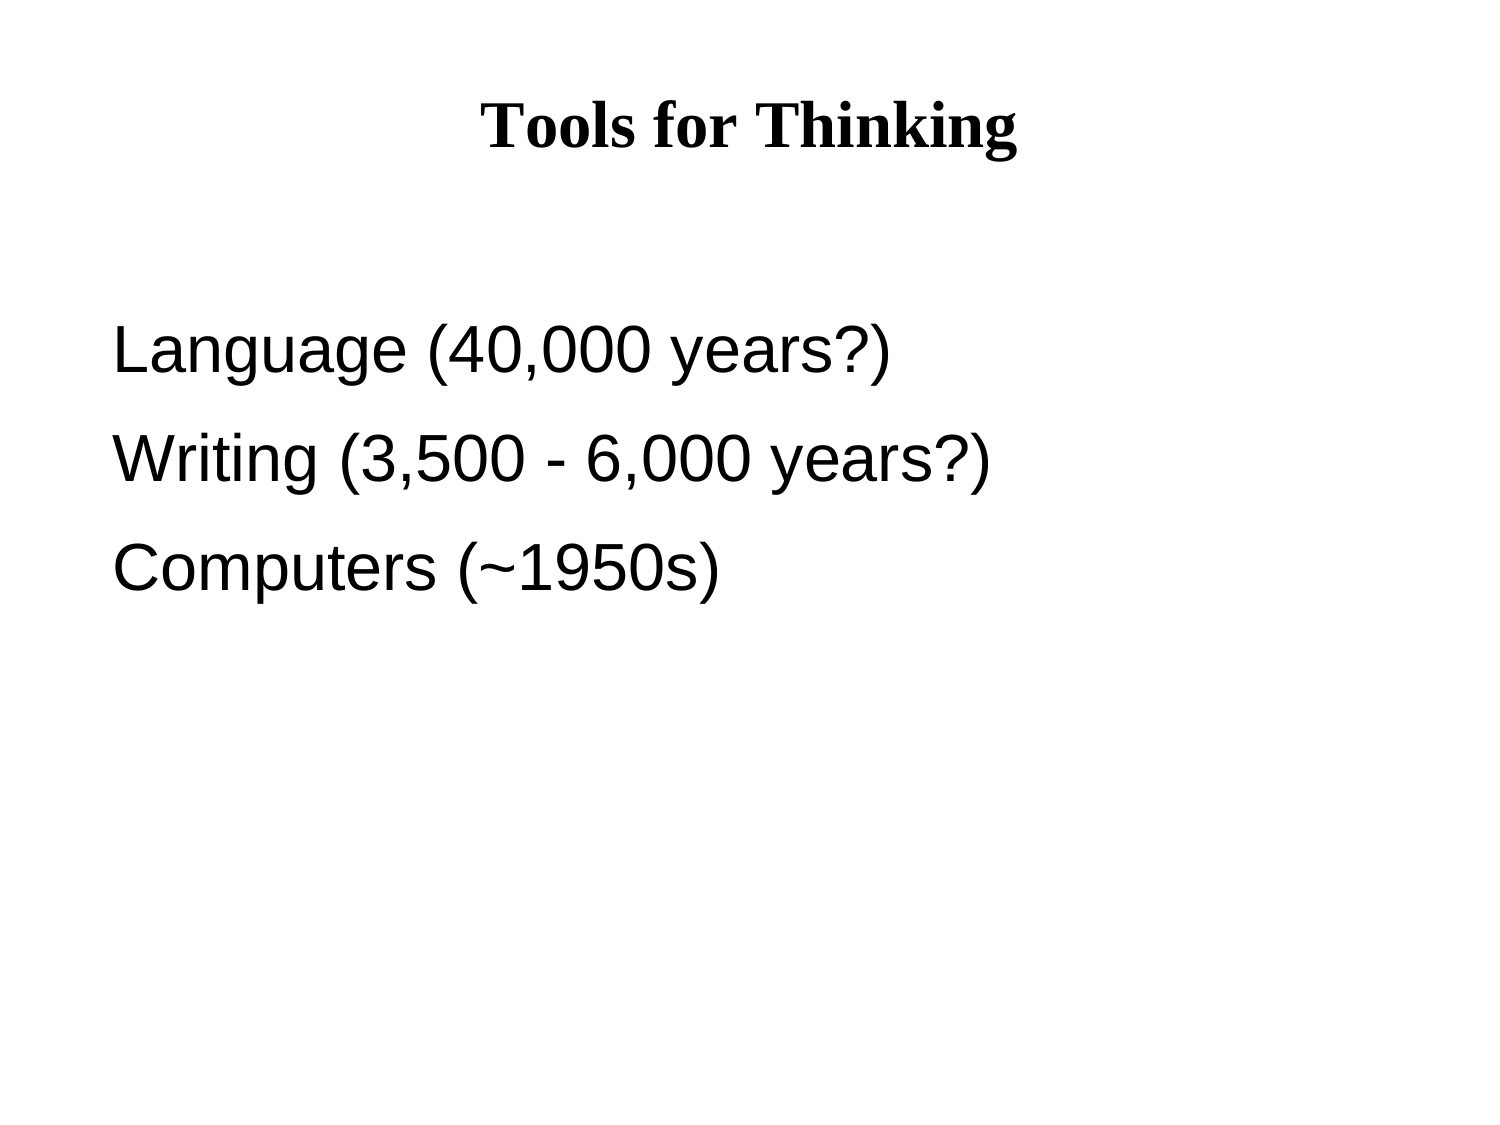

# Tools for Thinking
Language (40,000 years?)
Writing (3,500 - 6,000 years?)
Computers (~1950s)